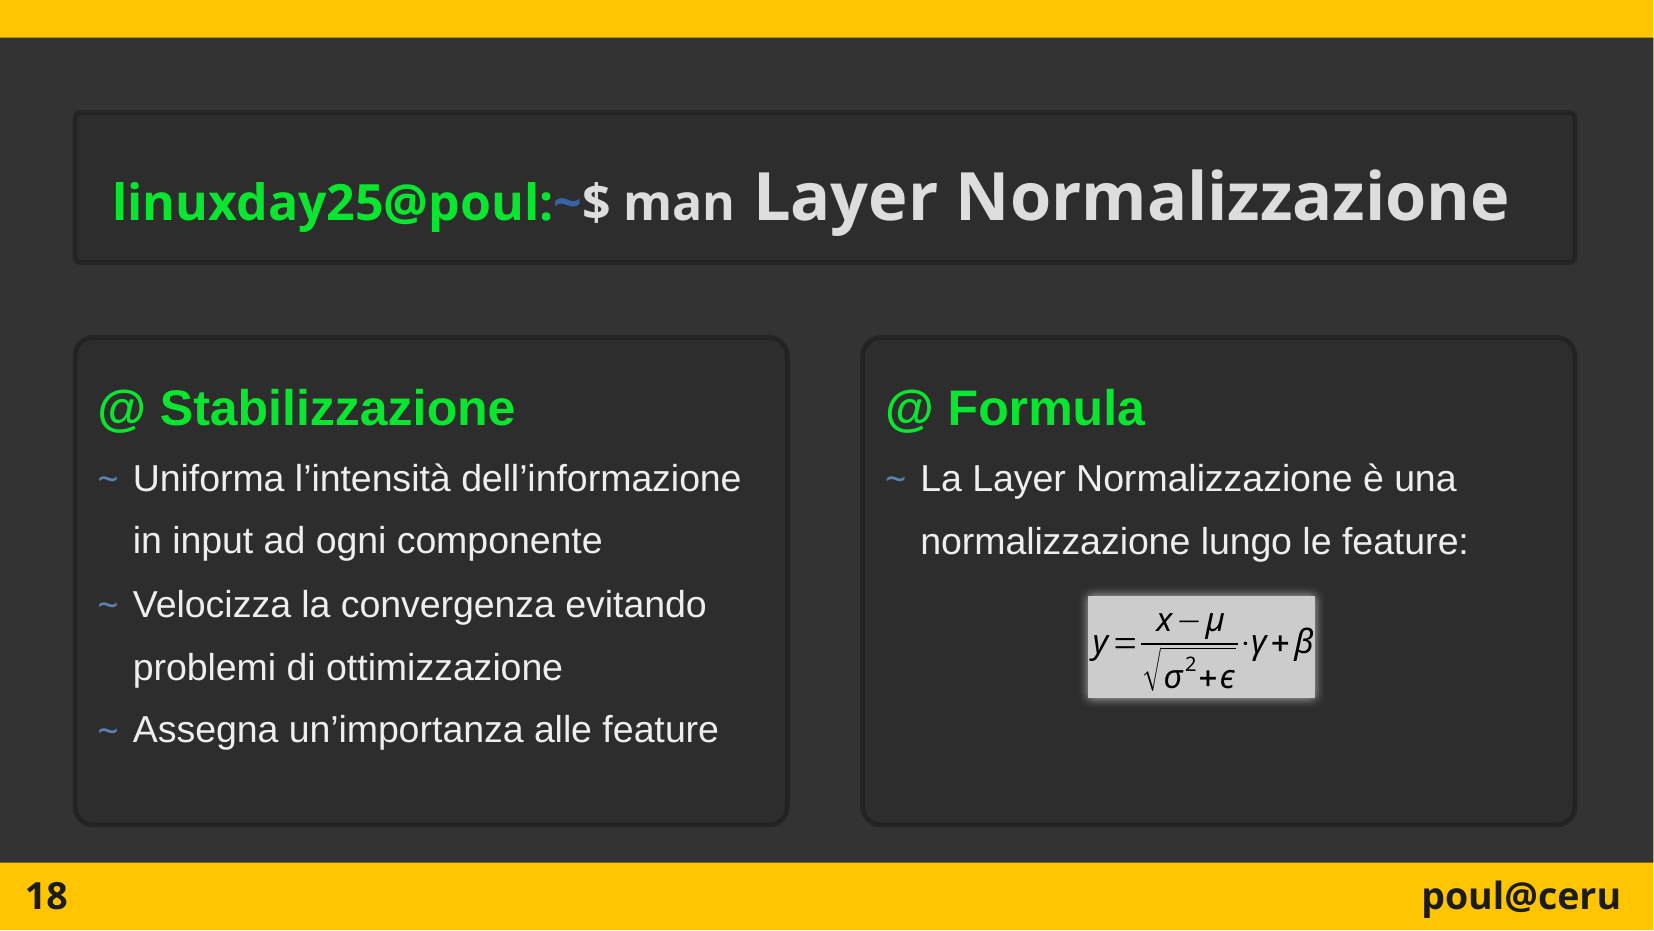

# linuxday25@poul:~$ man Layer Normalizzazione
@ Stabilizzazione
Uniforma l’intensità dell’informazione in input ad ogni componente
Velocizza la convergenza evitando problemi di ottimizzazione
Assegna un’importanza alle feature
@ Formula
La Layer Normalizzazione è una normalizzazione lungo le feature:
poul@ceru